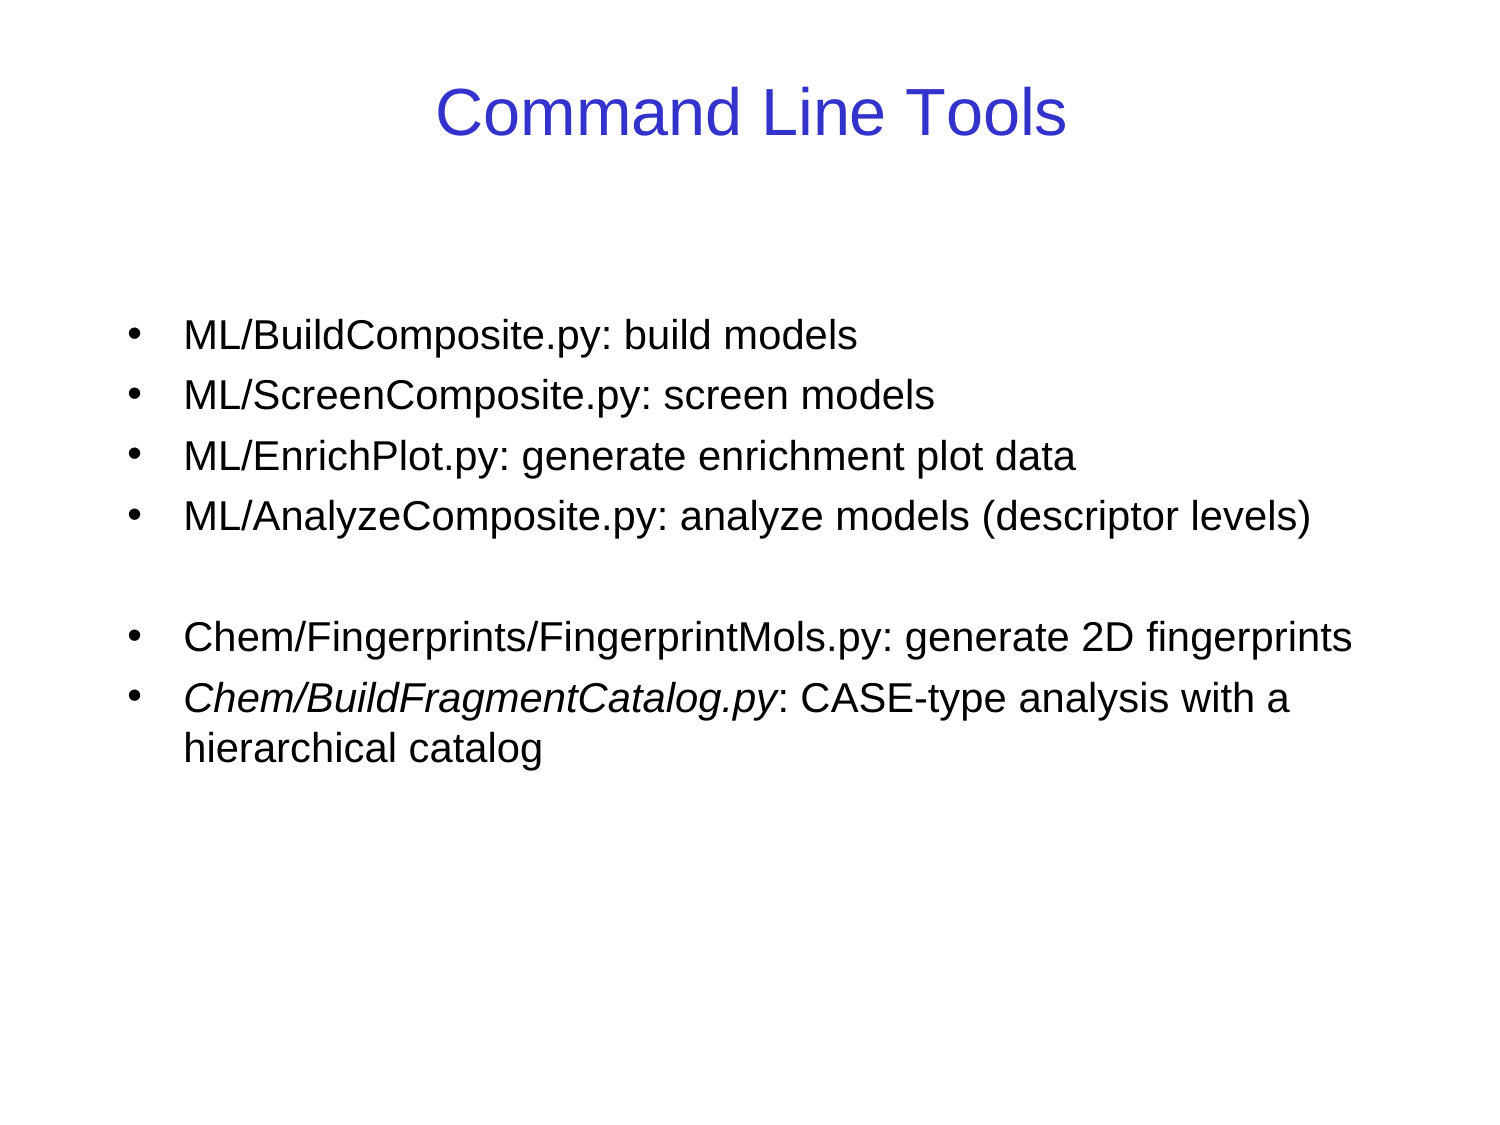

# Command Line Tools
ML/BuildComposite.py: build models
ML/ScreenComposite.py: screen models
ML/EnrichPlot.py: generate enrichment plot data
ML/AnalyzeComposite.py: analyze models (descriptor levels)
Chem/Fingerprints/FingerprintMols.py: generate 2D fingerprints
Chem/BuildFragmentCatalog.py: CASE-type analysis with a hierarchical catalog